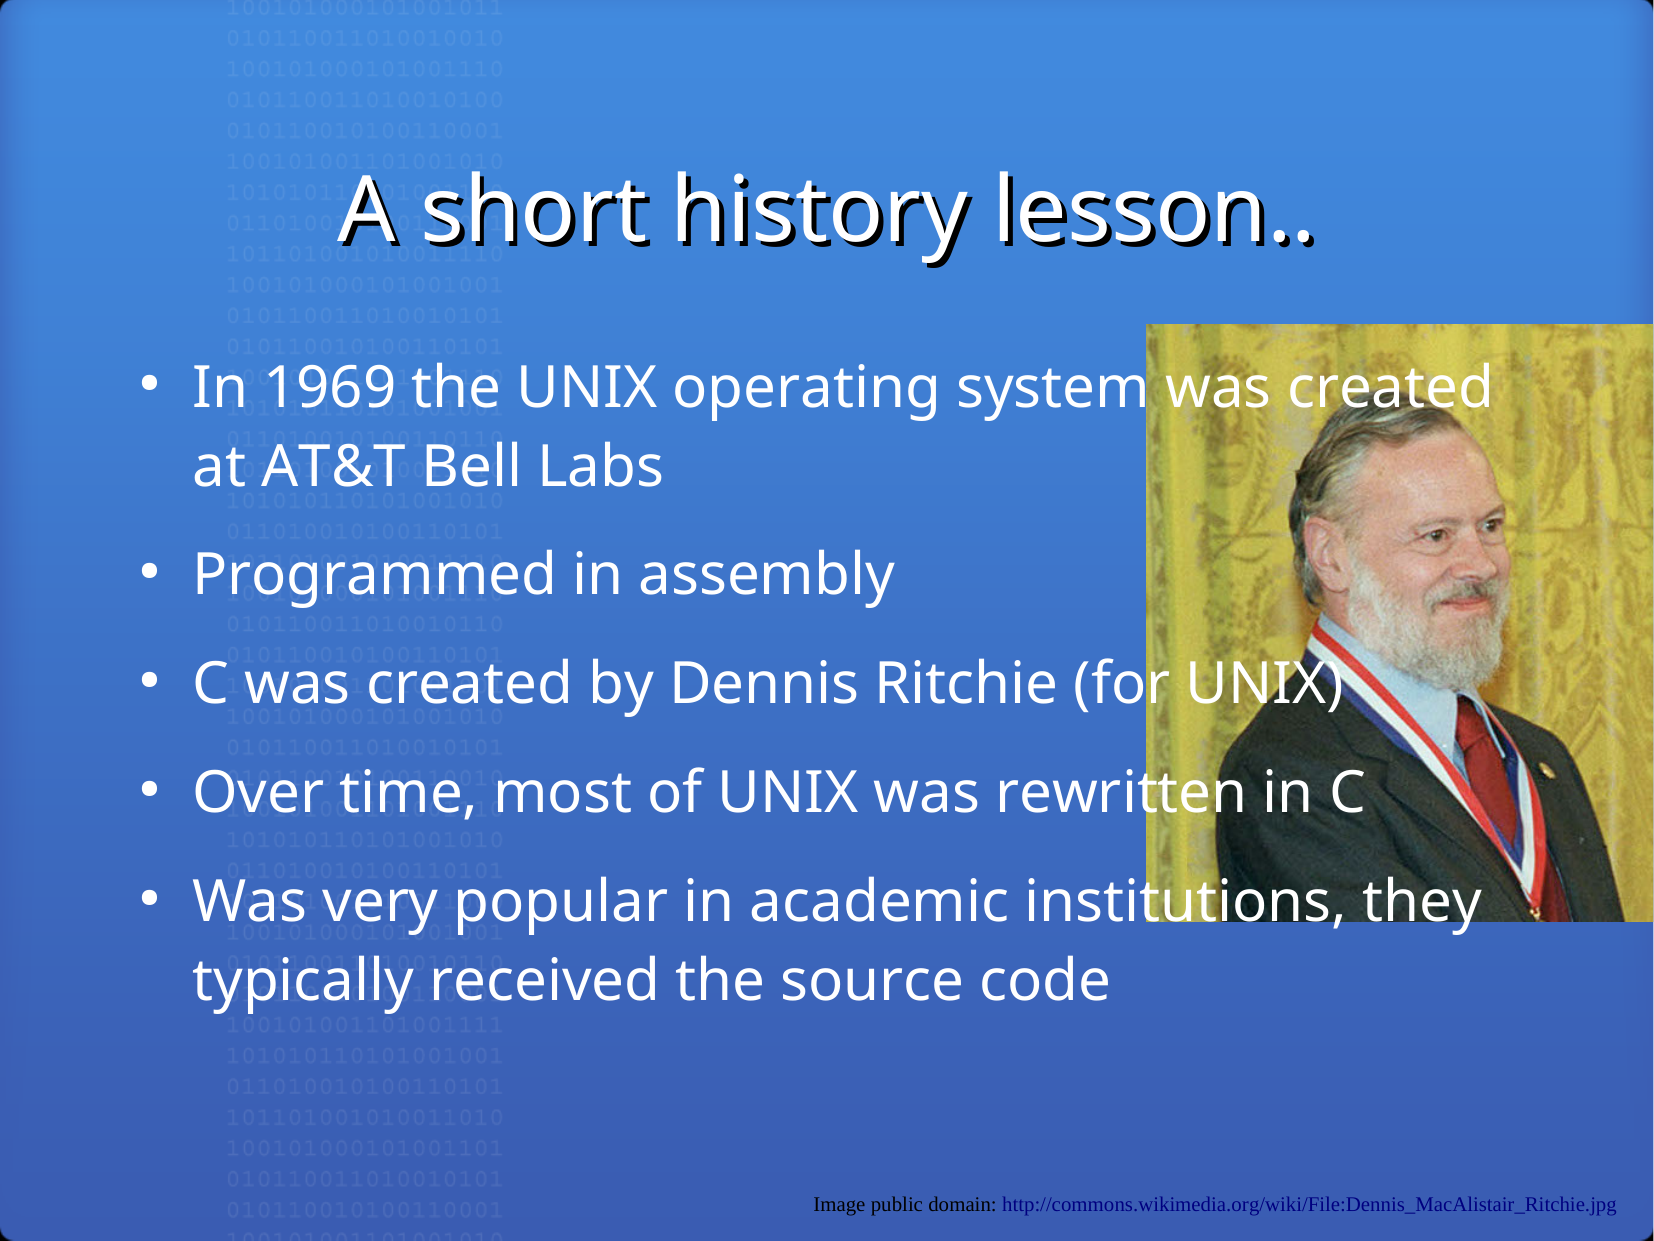

# A short history lesson..
In 1969 the UNIX operating system was created at AT&T Bell Labs
Programmed in assembly
C was created by Dennis Ritchie (for UNIX)
Over time, most of UNIX was rewritten in C
Was very popular in academic institutions, they typically received the source code
Image public domain: http://commons.wikimedia.org/wiki/File:Dennis_MacAlistair_Ritchie.jpg